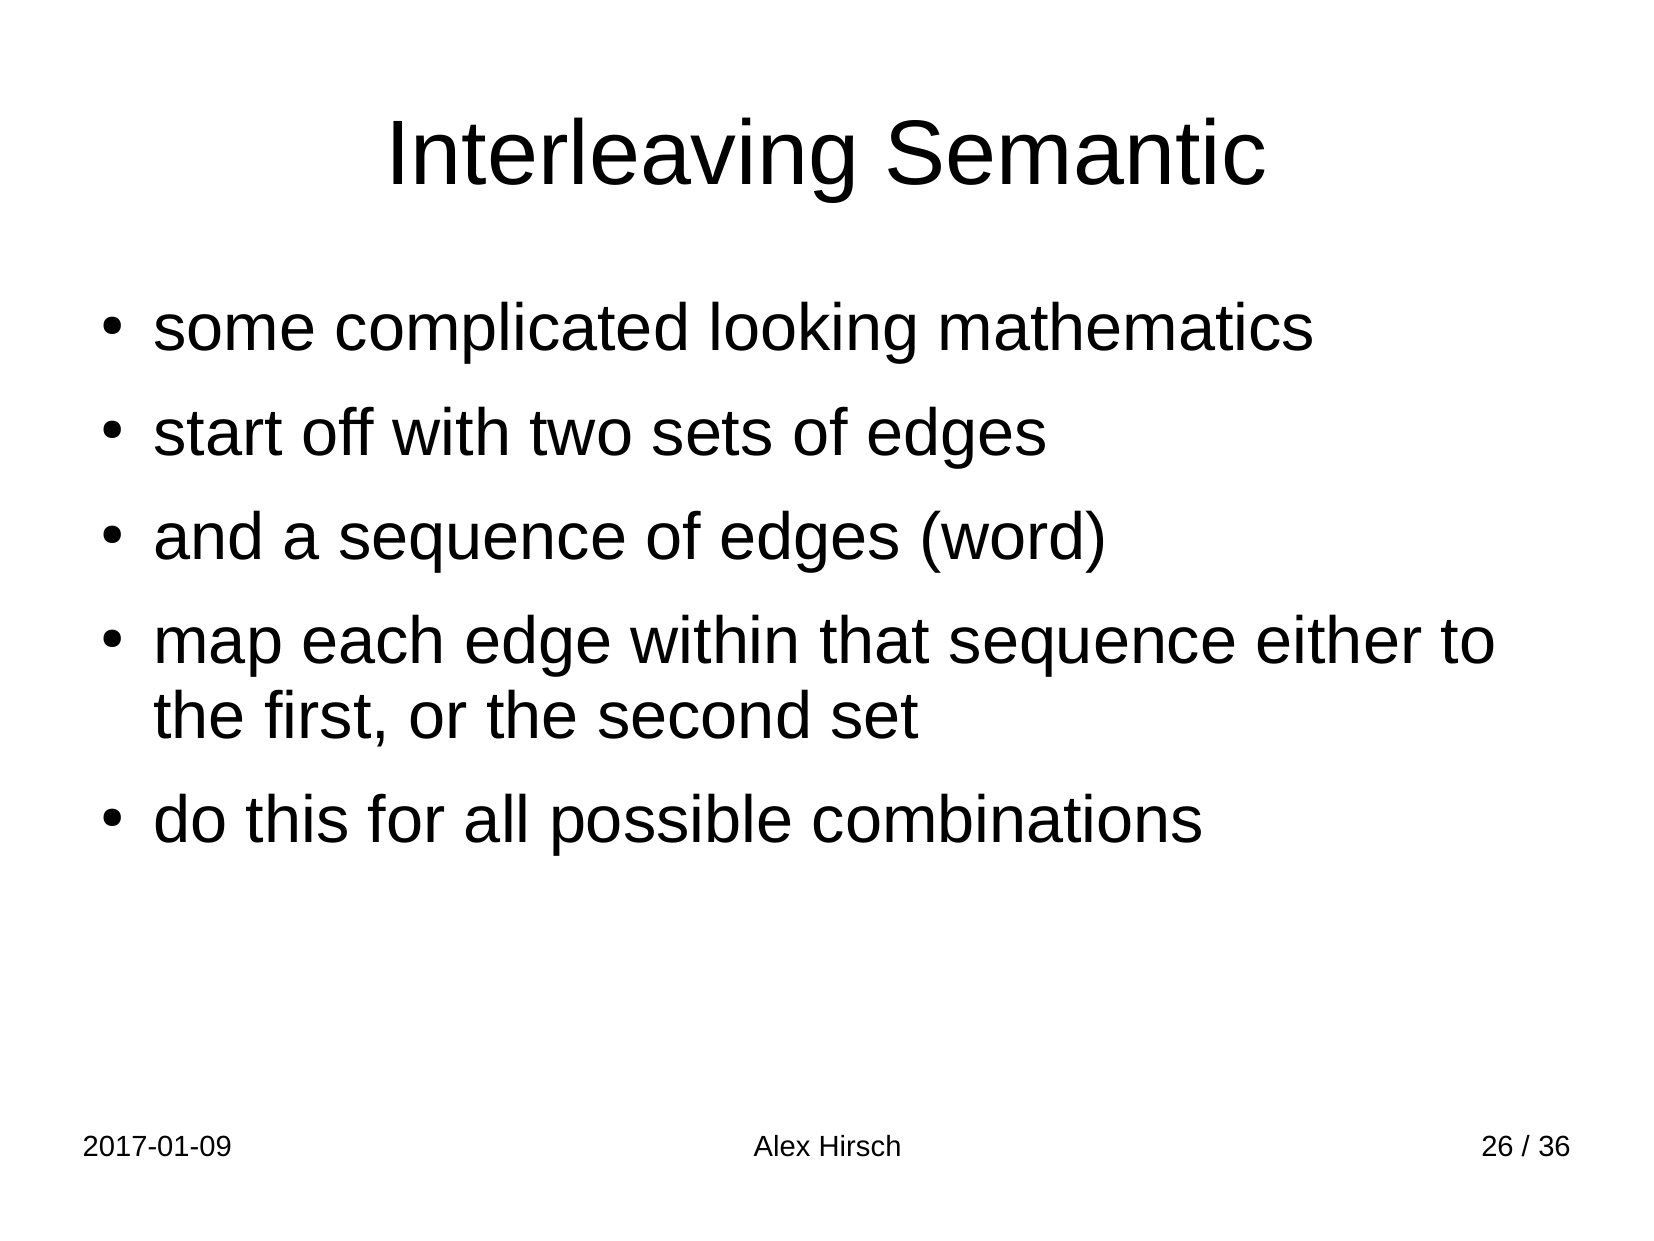

# Interleaving Semantic
some complicated looking mathematics
start off with two sets of edges
and a sequence of edges (word)
map each edge within that sequence either to the first, or the second set
do this for all possible combinations
2017-01-09
Alex Hirsch
26